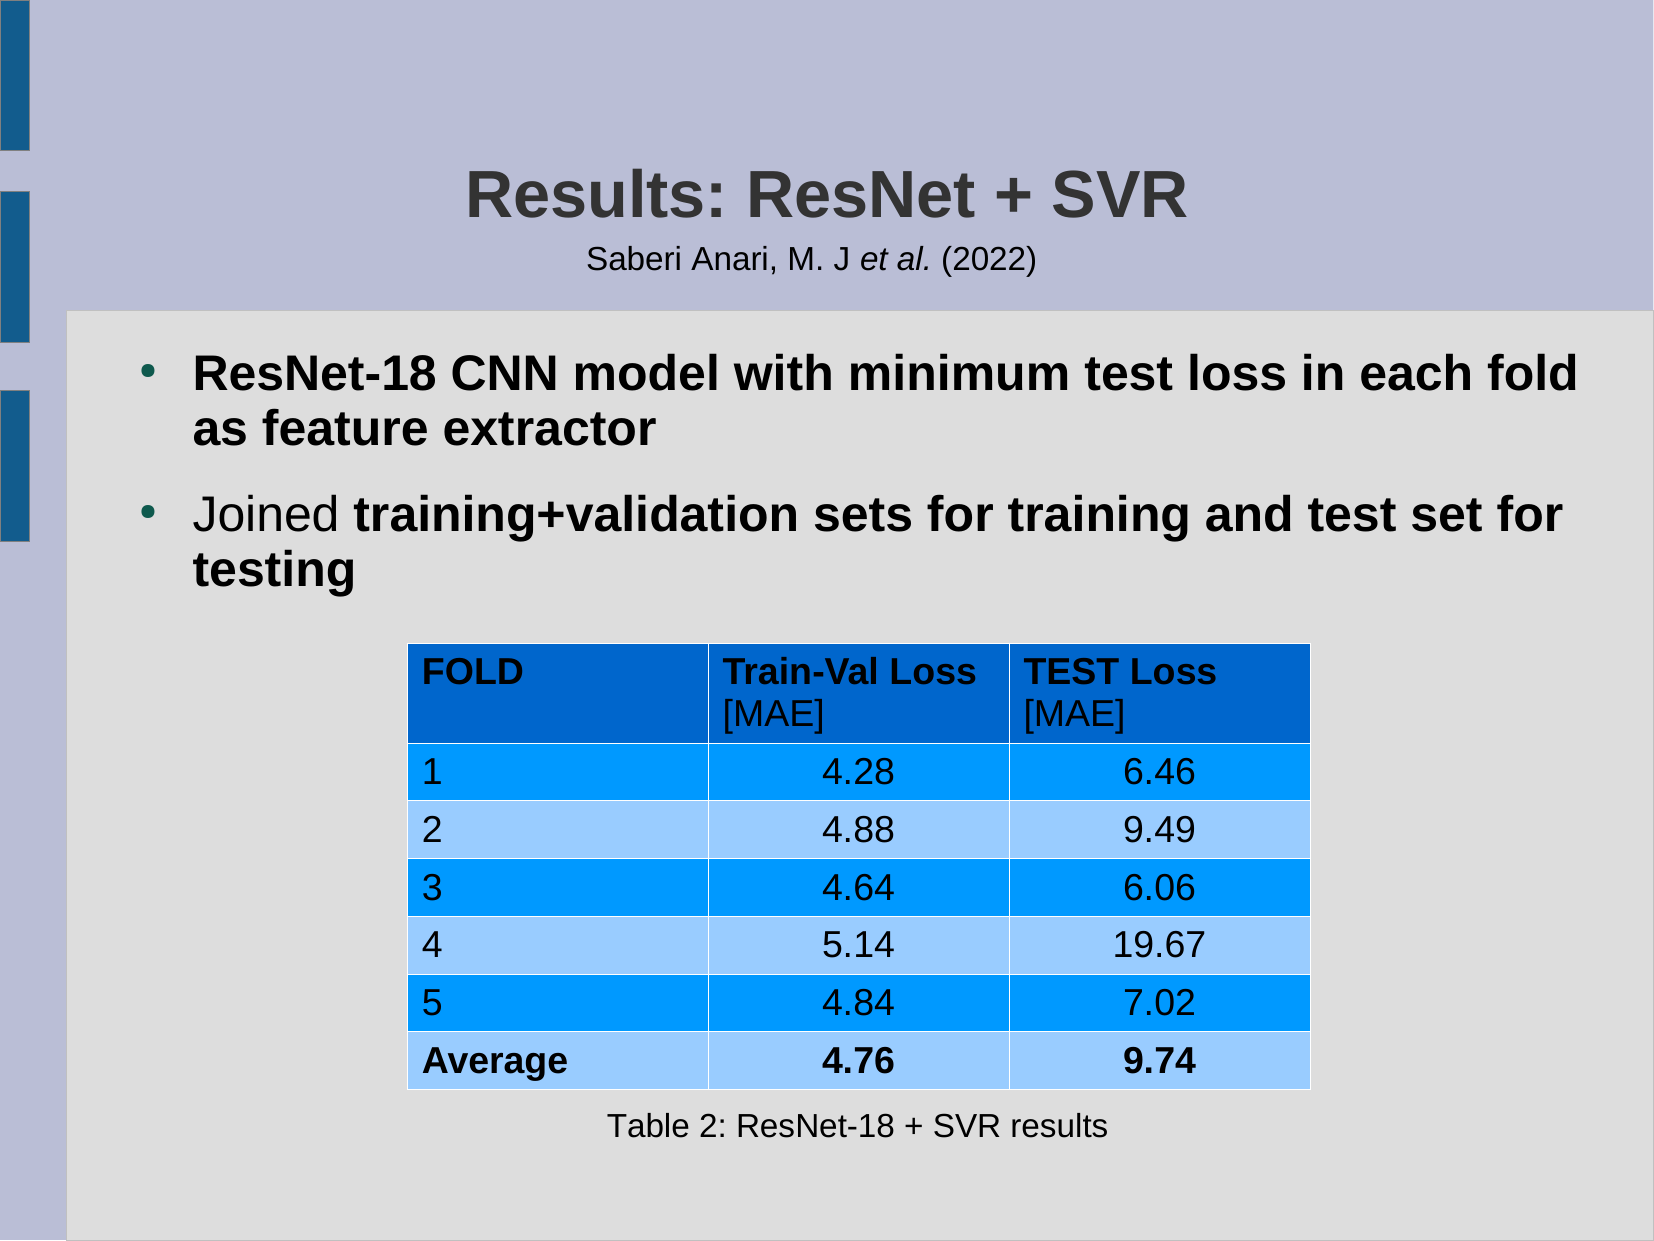

# Results: ResNet + SVR
Saberi Anari, M. J et al. (2022)
ResNet-18 CNN model with minimum test loss in each fold as feature extractor
Joined training+validation sets for training and test set for testing
| FOLD | Train-Val Loss [MAE] | TEST Loss [MAE] |
| --- | --- | --- |
| 1 | 4.28 | 6.46 |
| 2 | 4.88 | 9.49 |
| 3 | 4.64 | 6.06 |
| 4 | 5.14 | 19.67 |
| 5 | 4.84 | 7.02 |
| Average | 4.76 | 9.74 |
Table 2: ResNet-18 + SVR results